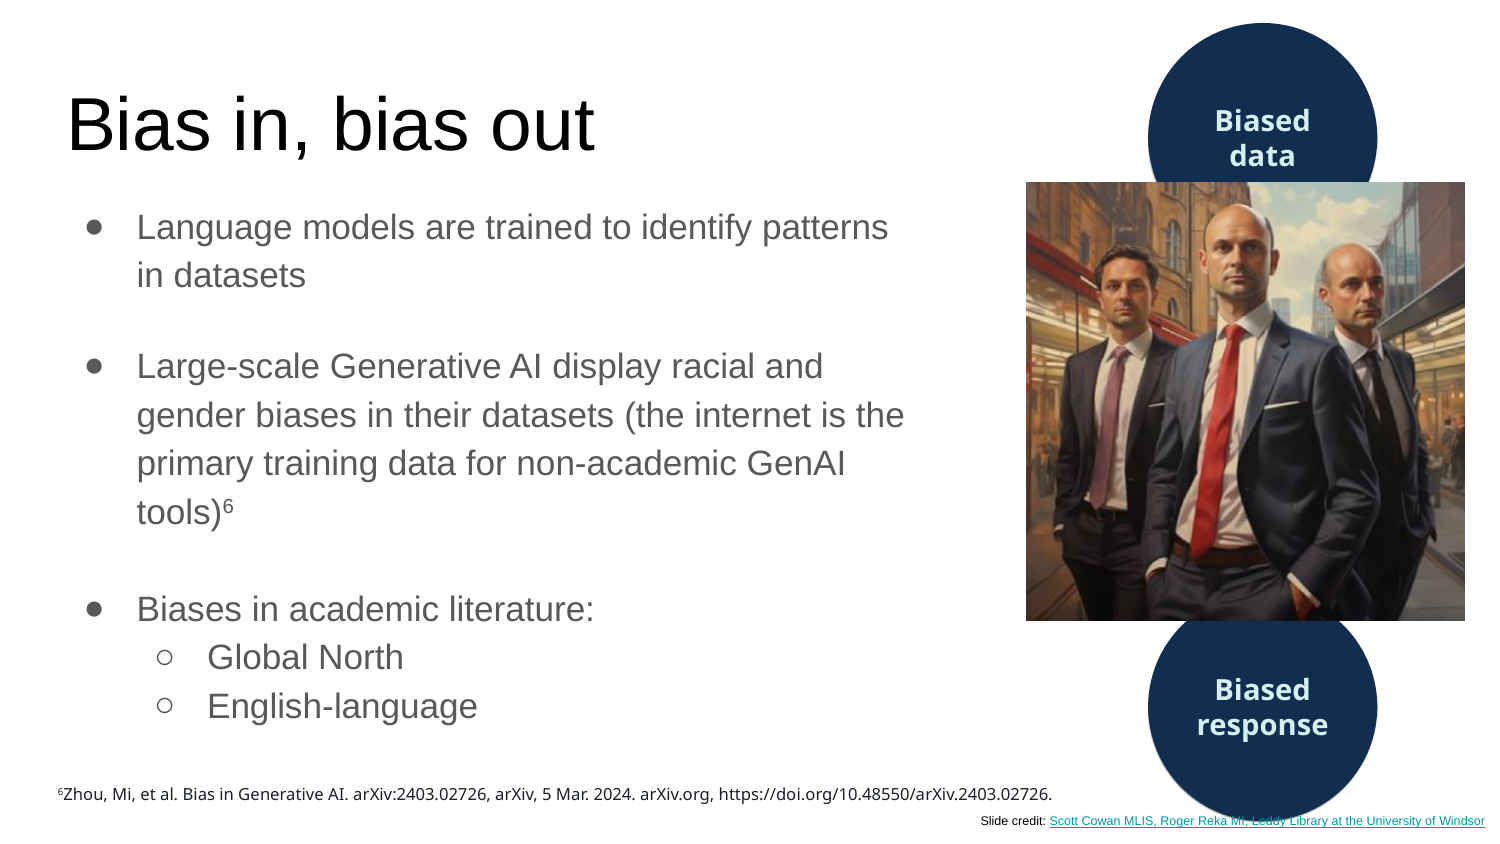

Biased data
# Bias in, bias out
Language models are trained to identify patterns in datasets
Large-scale Generative AI display racial and gender biases in their datasets (the internet is the primary training data for non-academic GenAI tools)6
Biases in academic literature:
Global North
English-language
AI tool
Biased response
6Zhou, Mi, et al. Bias in Generative AI. arXiv:2403.02726, arXiv, 5 Mar. 2024. arXiv.org, https://doi.org/10.48550/arXiv.2403.02726.
Slide credit: Scott Cowan MLIS, Roger Reka MI, Leddy Library at the University of Windsor